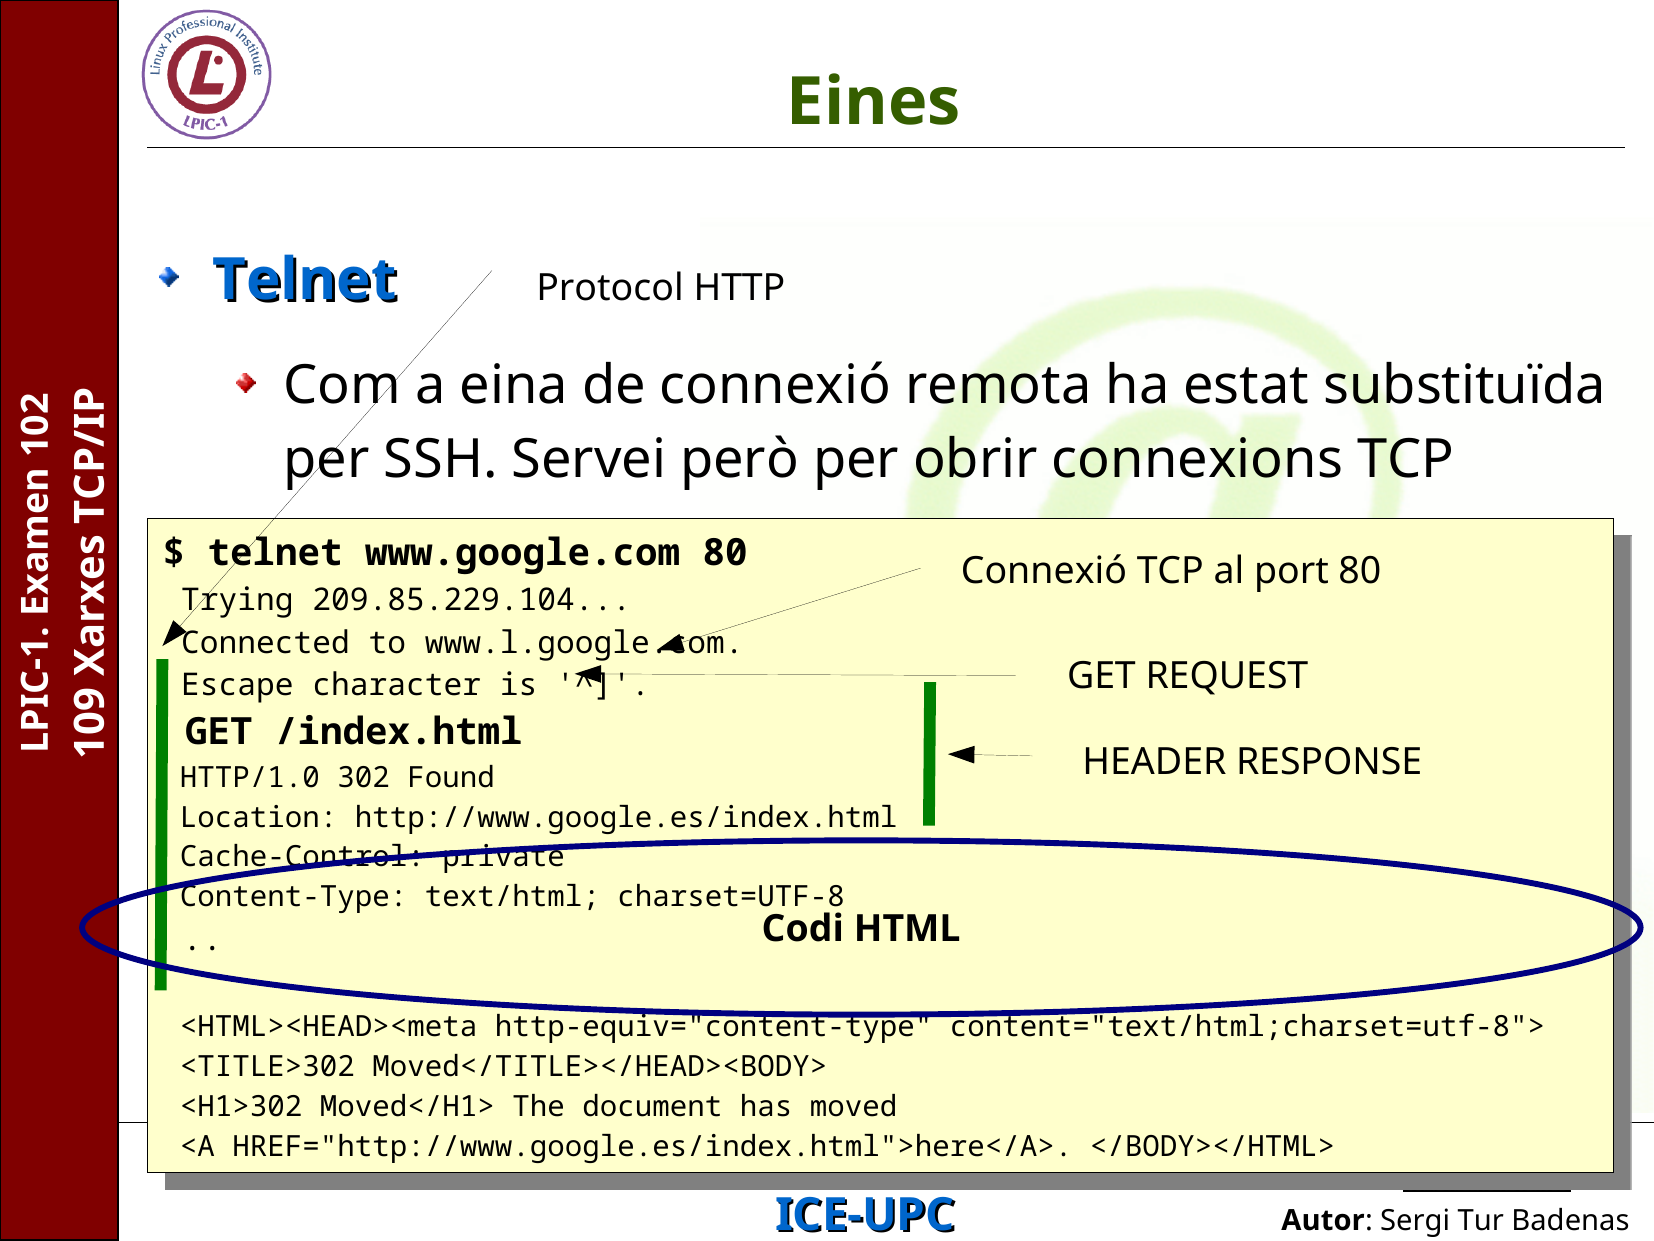

# Eines
Telnet
Com a eina de connexió remota ha estat substituïda per SSH. Servei però per obrir connexions TCP
Consulteu la wiki del curs
Protocol HTTP
$ telnet www.google.com 80
 Trying 209.85.229.104...
 Connected to www.l.google.com.
 Escape character is '^]'.
 GET /index.html
 HTTP/1.0 302 Found
 Location: http://www.google.es/index.html
 Cache-Control: private
 Content-Type: text/html; charset=UTF-8
 ..
 <HTML><HEAD><meta http-equiv="content-type" content="text/html;charset=utf-8">
 <TITLE>302 Moved</TITLE></HEAD><BODY>
 <H1>302 Moved</H1> The document has moved
 <A HREF="http://www.google.es/index.html">here</A>. </BODY></HTML>
Connexió TCP al port 80
GET REQUEST
HEADER RESPONSE
Codi HTML